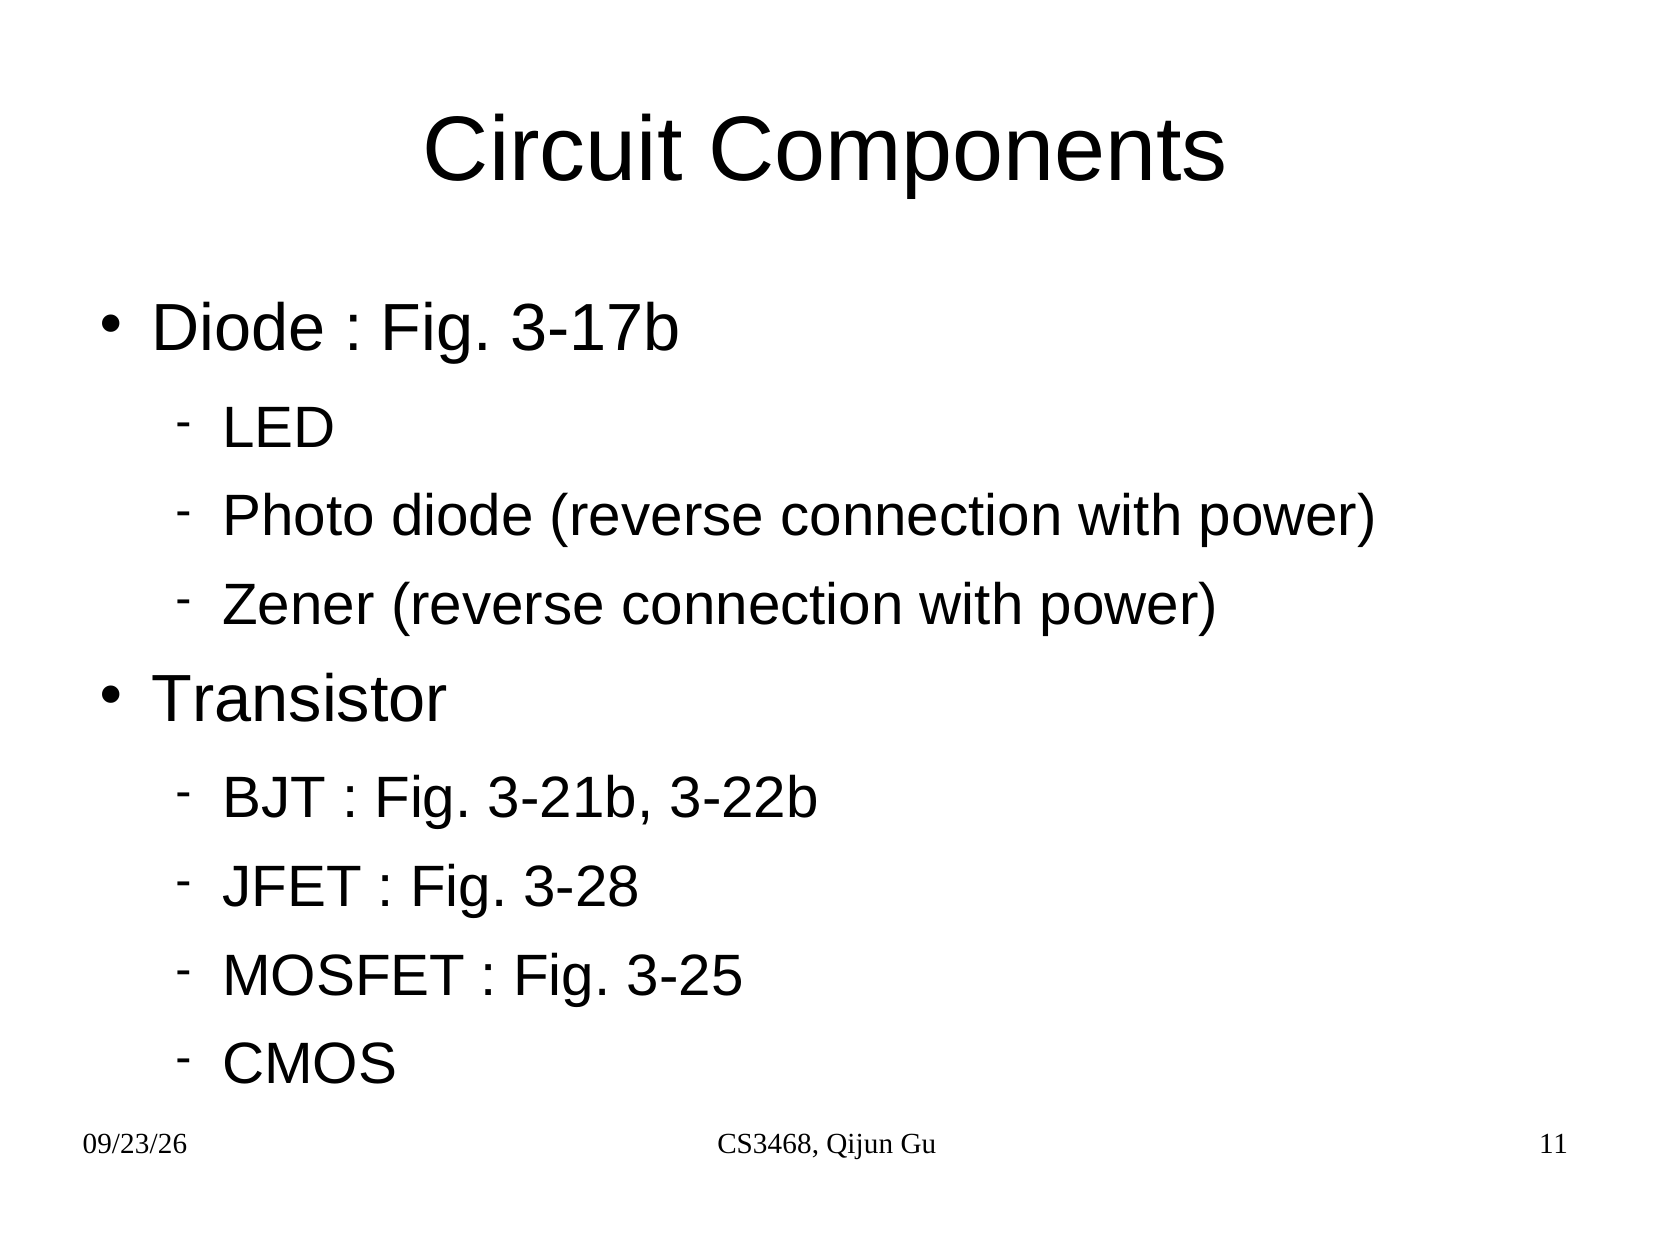

# Circuit Components
Diode : Fig. 3-17b
LED
Photo diode (reverse connection with power)
Zener (reverse connection with power)
Transistor
BJT : Fig. 3-21b, 3-22b
JFET : Fig. 3-28
MOSFET : Fig. 3-25
CMOS
CS3468, Qijun Gu
11